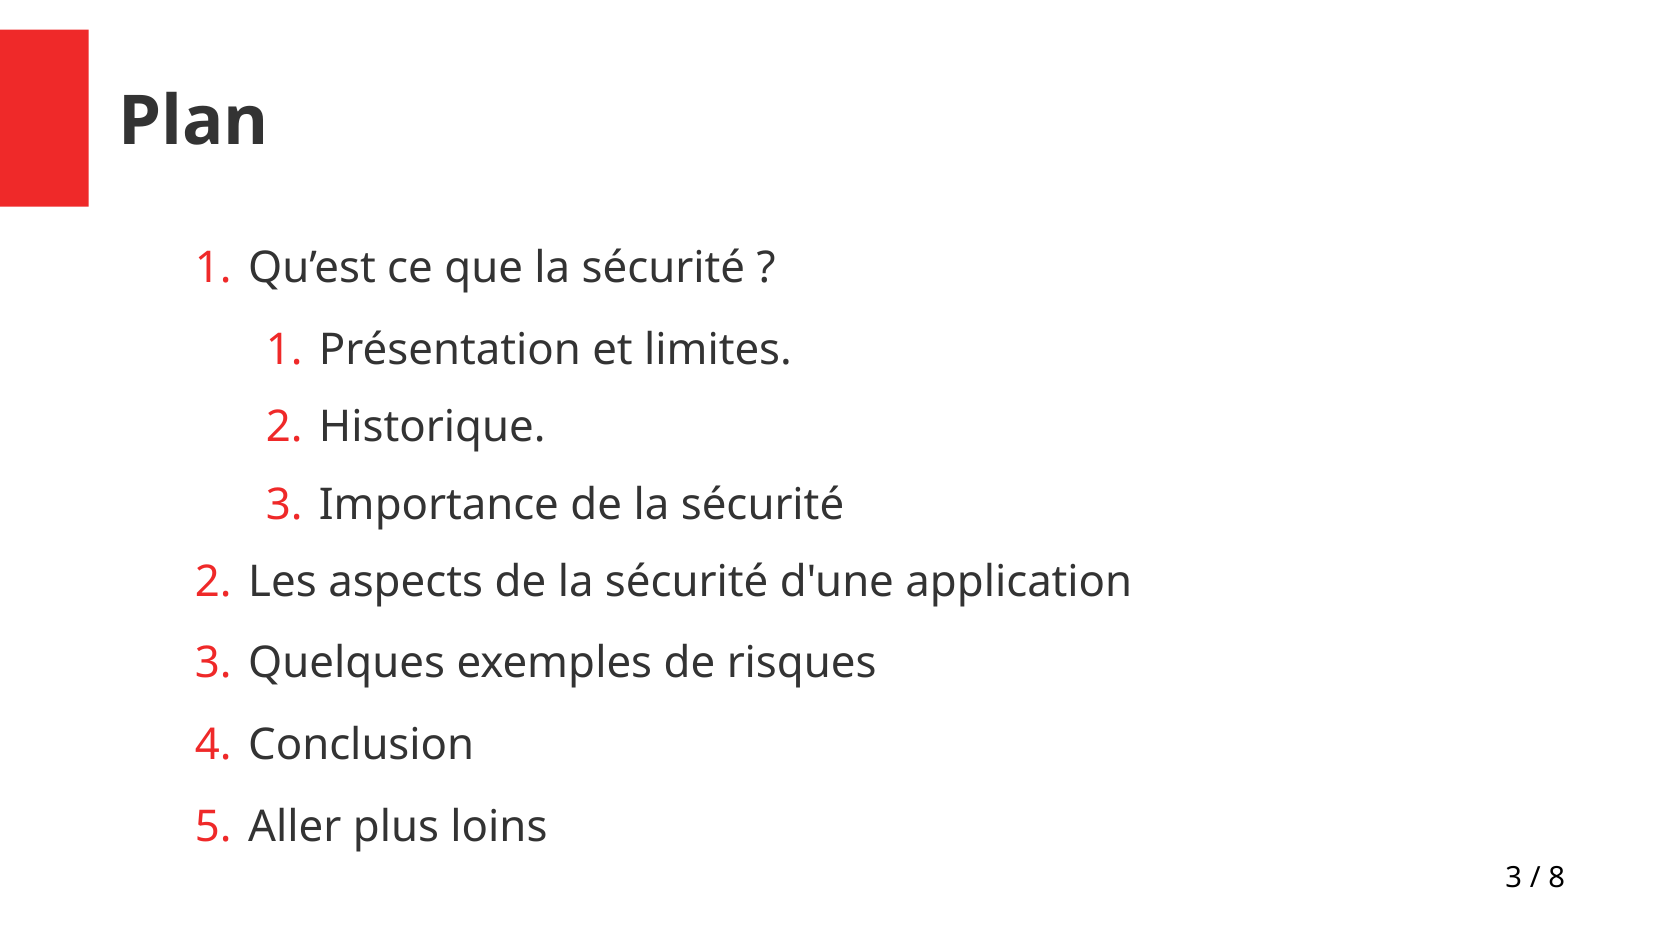

# Plan
Qu’est ce que la sécurité ?
Présentation et limites.
Historique.
Importance de la sécurité
Les aspects de la sécurité d'une application
Quelques exemples de risques
Conclusion
Aller plus loins
3